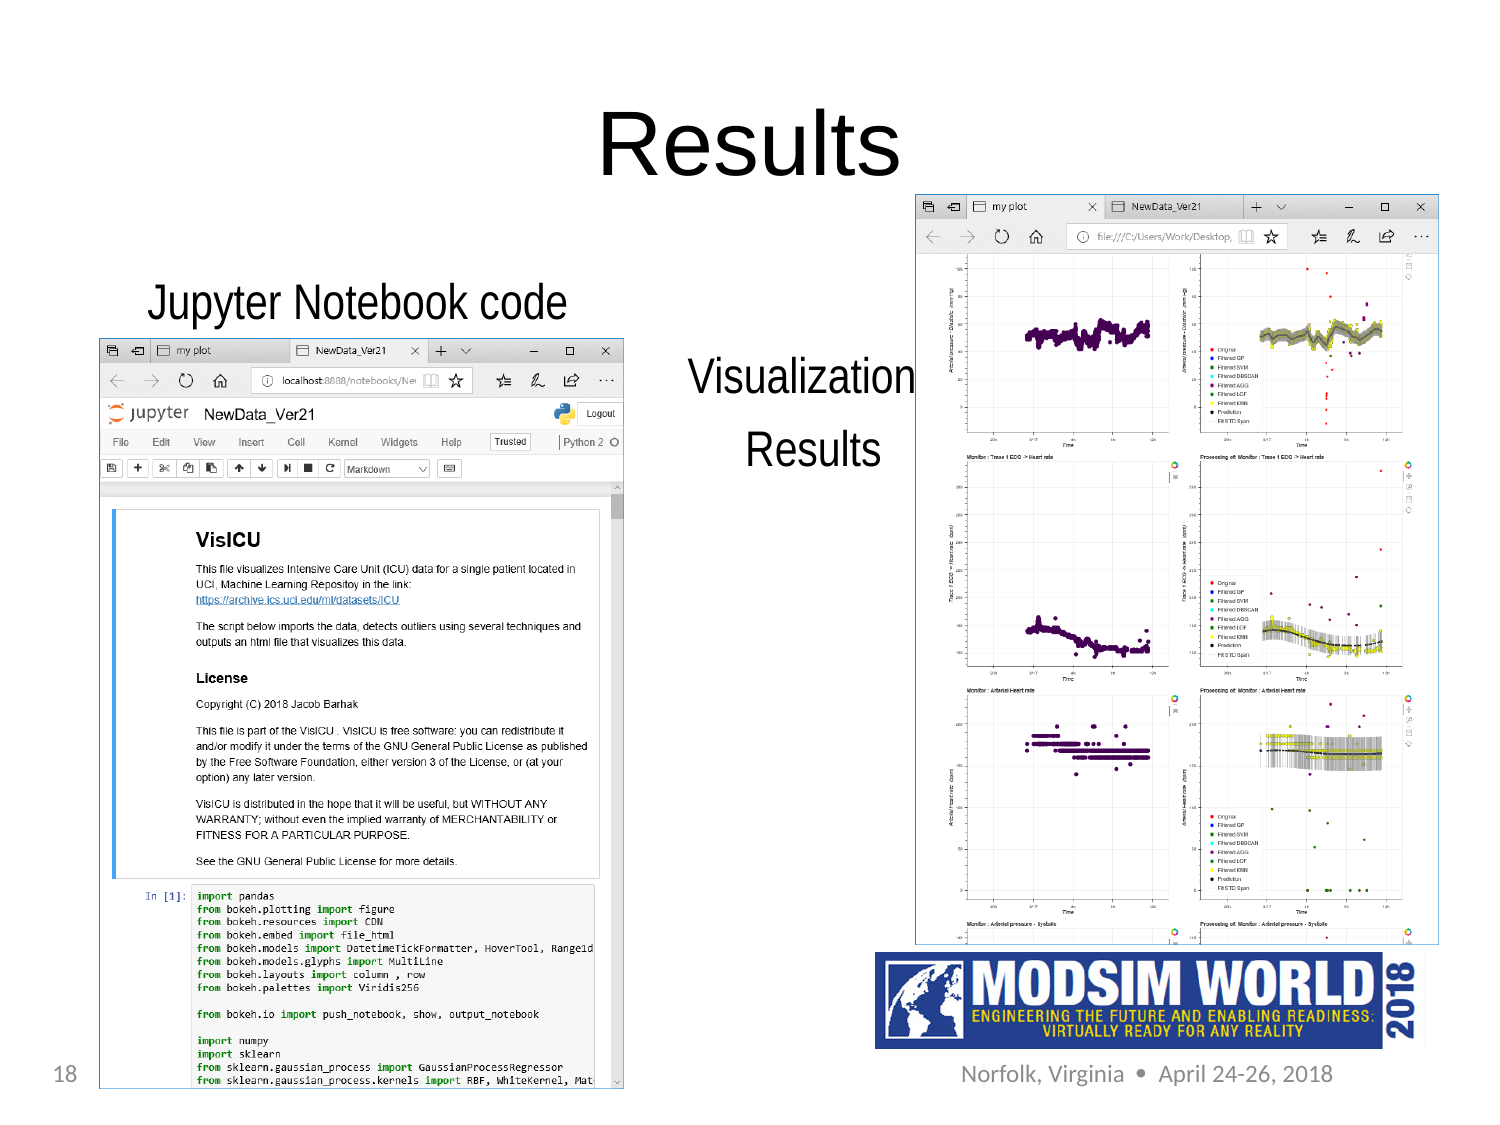

Results
 Jupyter Notebook code
 Visualization
 Results
Norfolk, Virginia  April 24-26, 2018